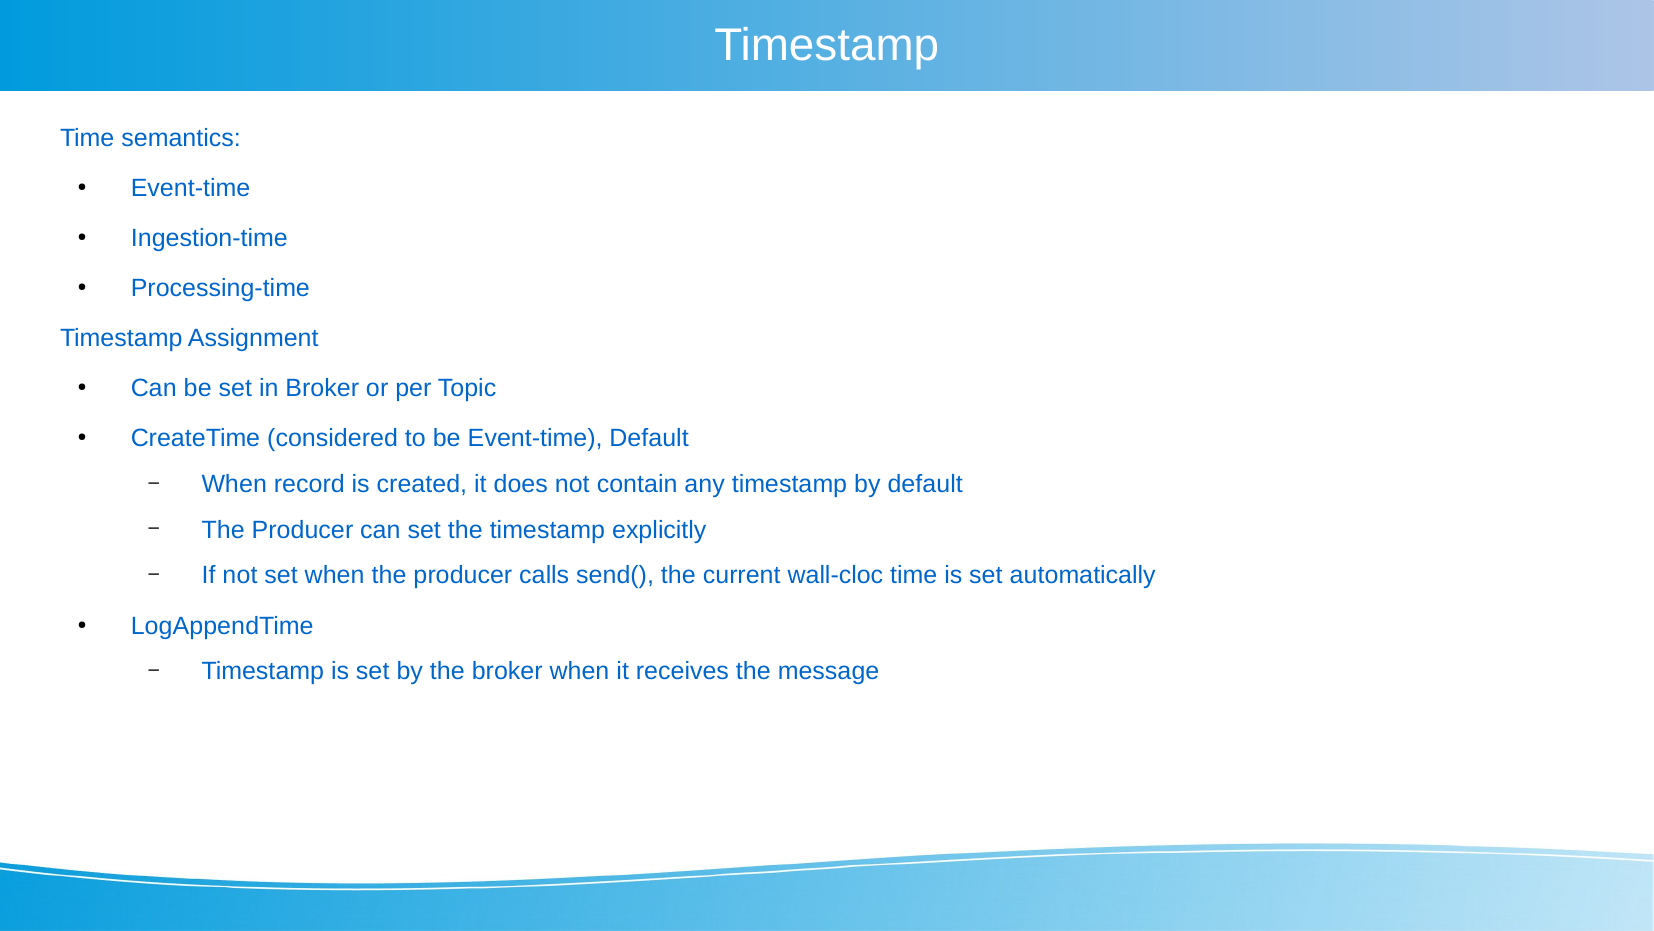

# Timestamp
Time semantics:
Event-time
Ingestion-time
Processing-time
Timestamp Assignment
Can be set in Broker or per Topic
CreateTime (considered to be Event-time), Default
When record is created, it does not contain any timestamp by default
The Producer can set the timestamp explicitly
If not set when the producer calls send(), the current wall-cloc time is set automatically
LogAppendTime
Timestamp is set by the broker when it receives the message